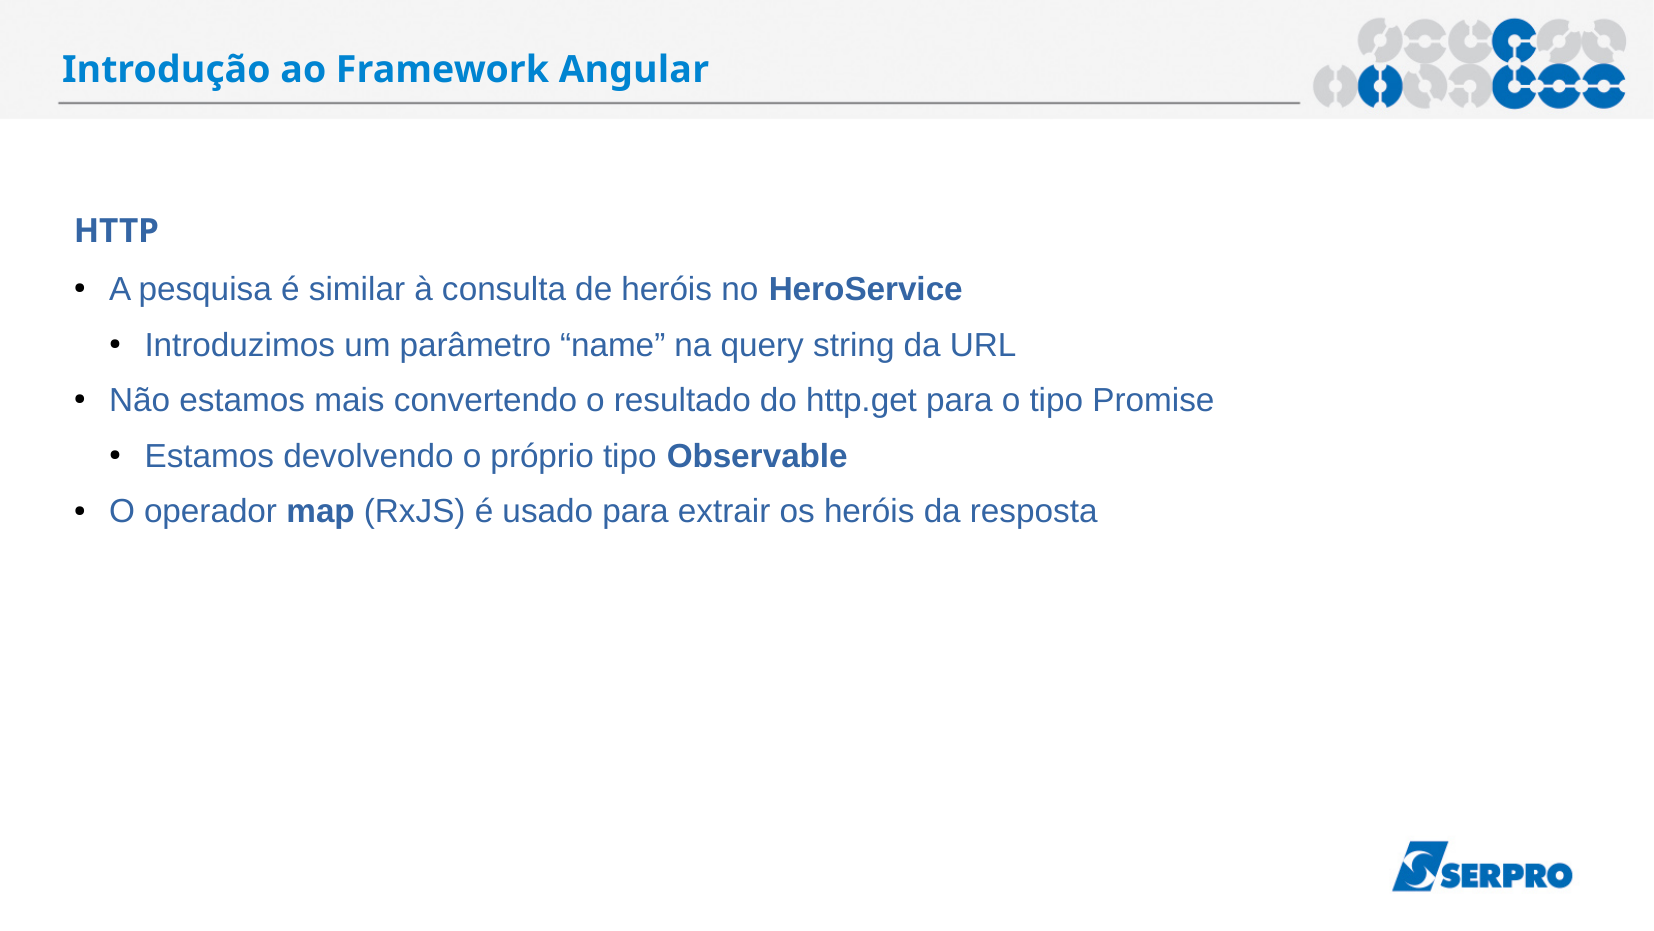

Introdução ao Framework Angular
HTTP
A pesquisa é similar à consulta de heróis no HeroService
Introduzimos um parâmetro “name” na query string da URL
Não estamos mais convertendo o resultado do http.get para o tipo Promise
Estamos devolvendo o próprio tipo Observable
O operador map (RxJS) é usado para extrair os heróis da resposta